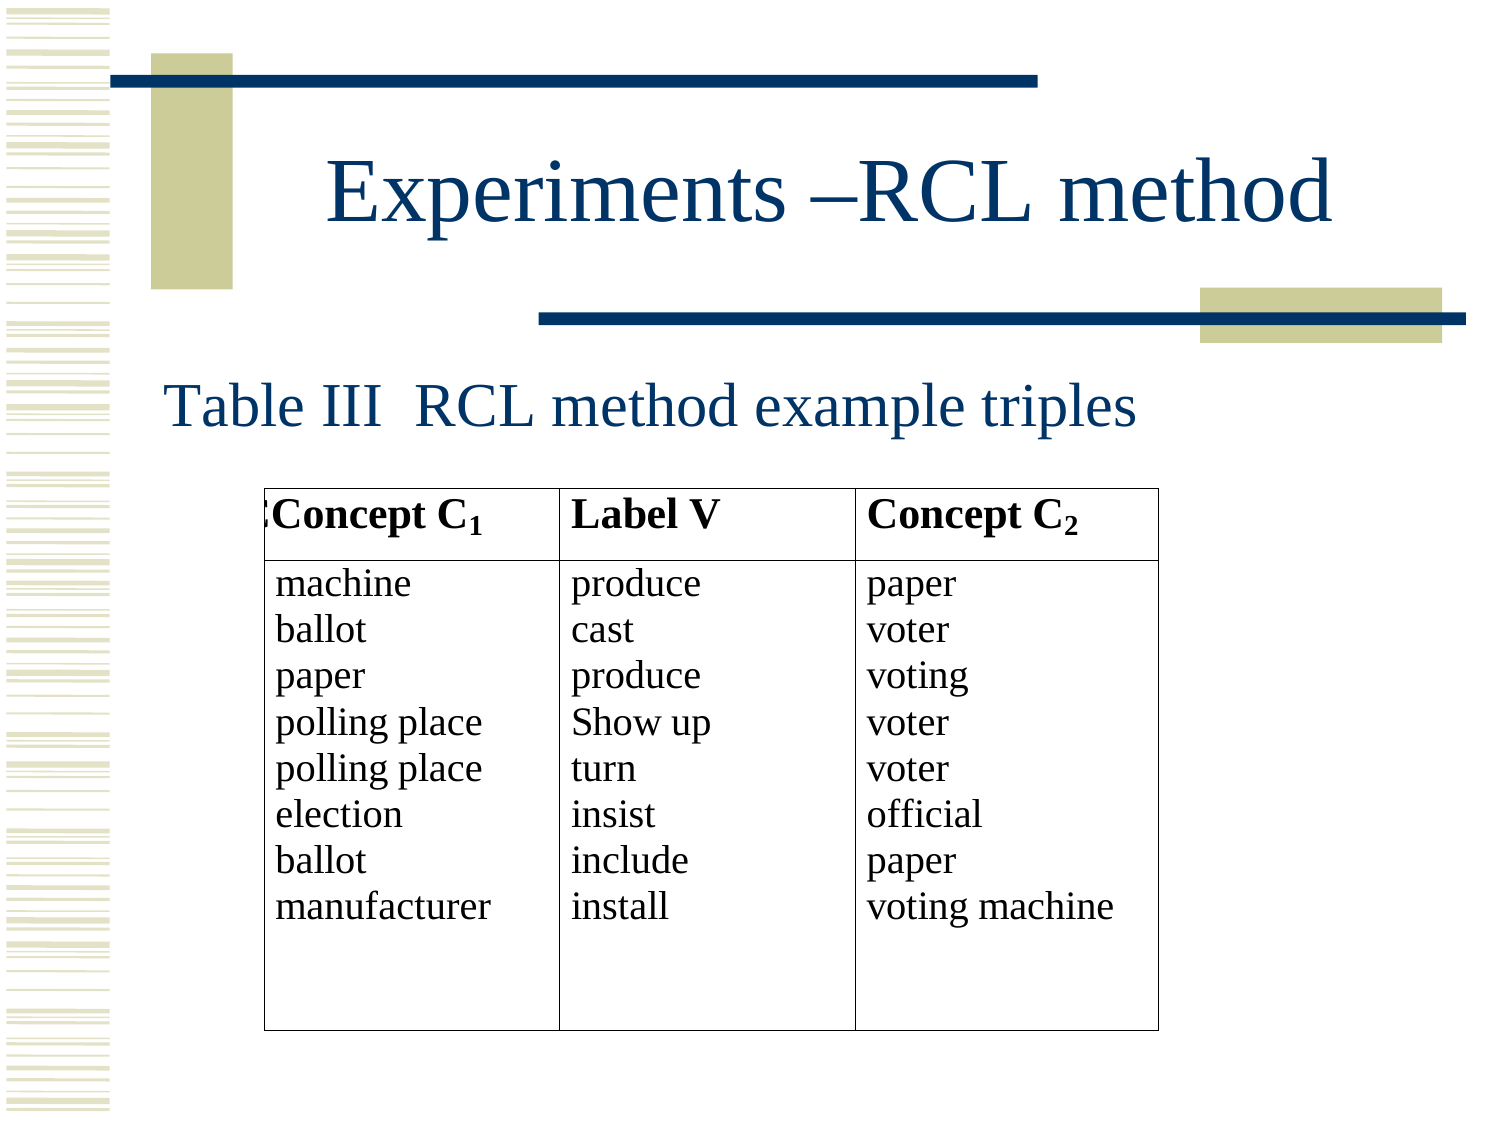

# Experiments –RCL method
 Table III RCL method example triples